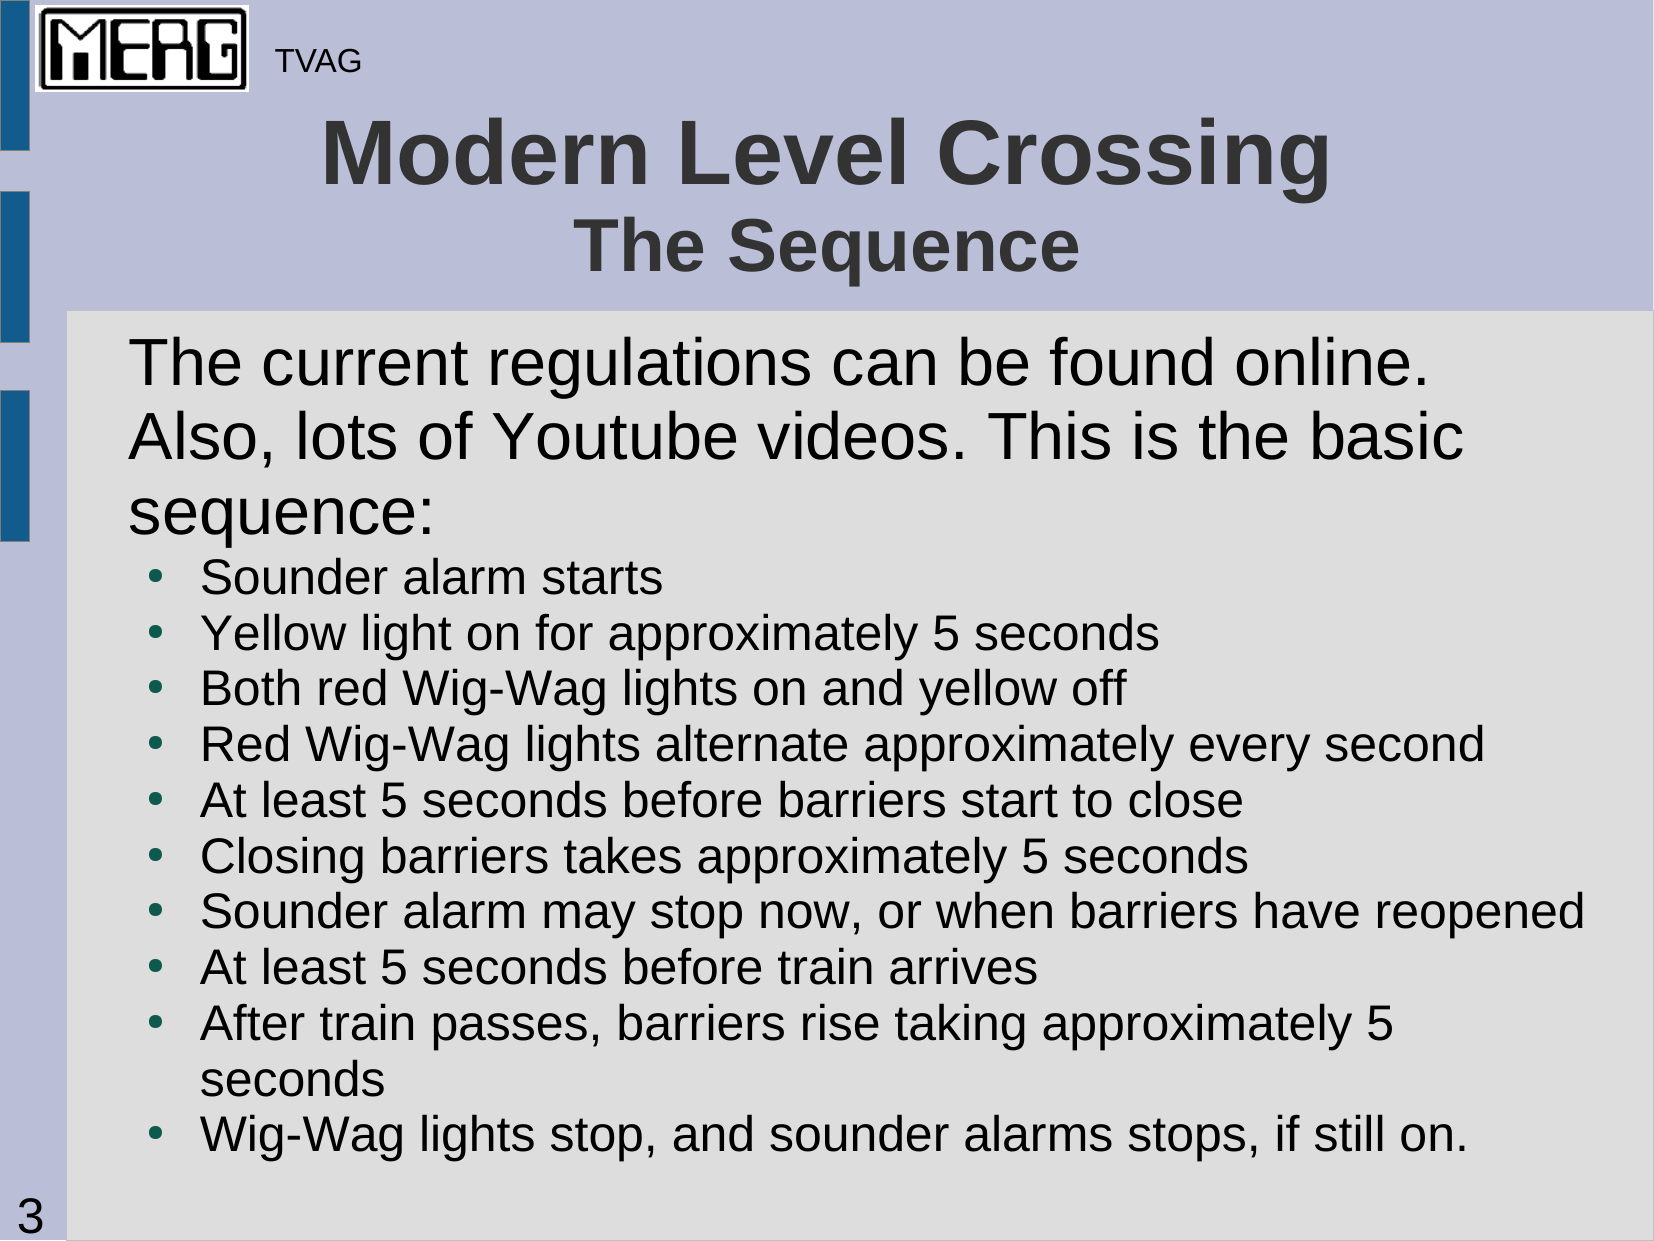

TVAG
# Modern Level Crossing The Sequence
The current regulations can be found online. Also, lots of Youtube videos. This is the basic sequence:
Sounder alarm starts
Yellow light on for approximately 5 seconds
Both red Wig-Wag lights on and yellow off
Red Wig-Wag lights alternate approximately every second
At least 5 seconds before barriers start to close
Closing barriers takes approximately 5 seconds
Sounder alarm may stop now, or when barriers have reopened
At least 5 seconds before train arrives
After train passes, barriers rise taking approximately 5 seconds
Wig-Wag lights stop, and sounder alarms stops, if still on.